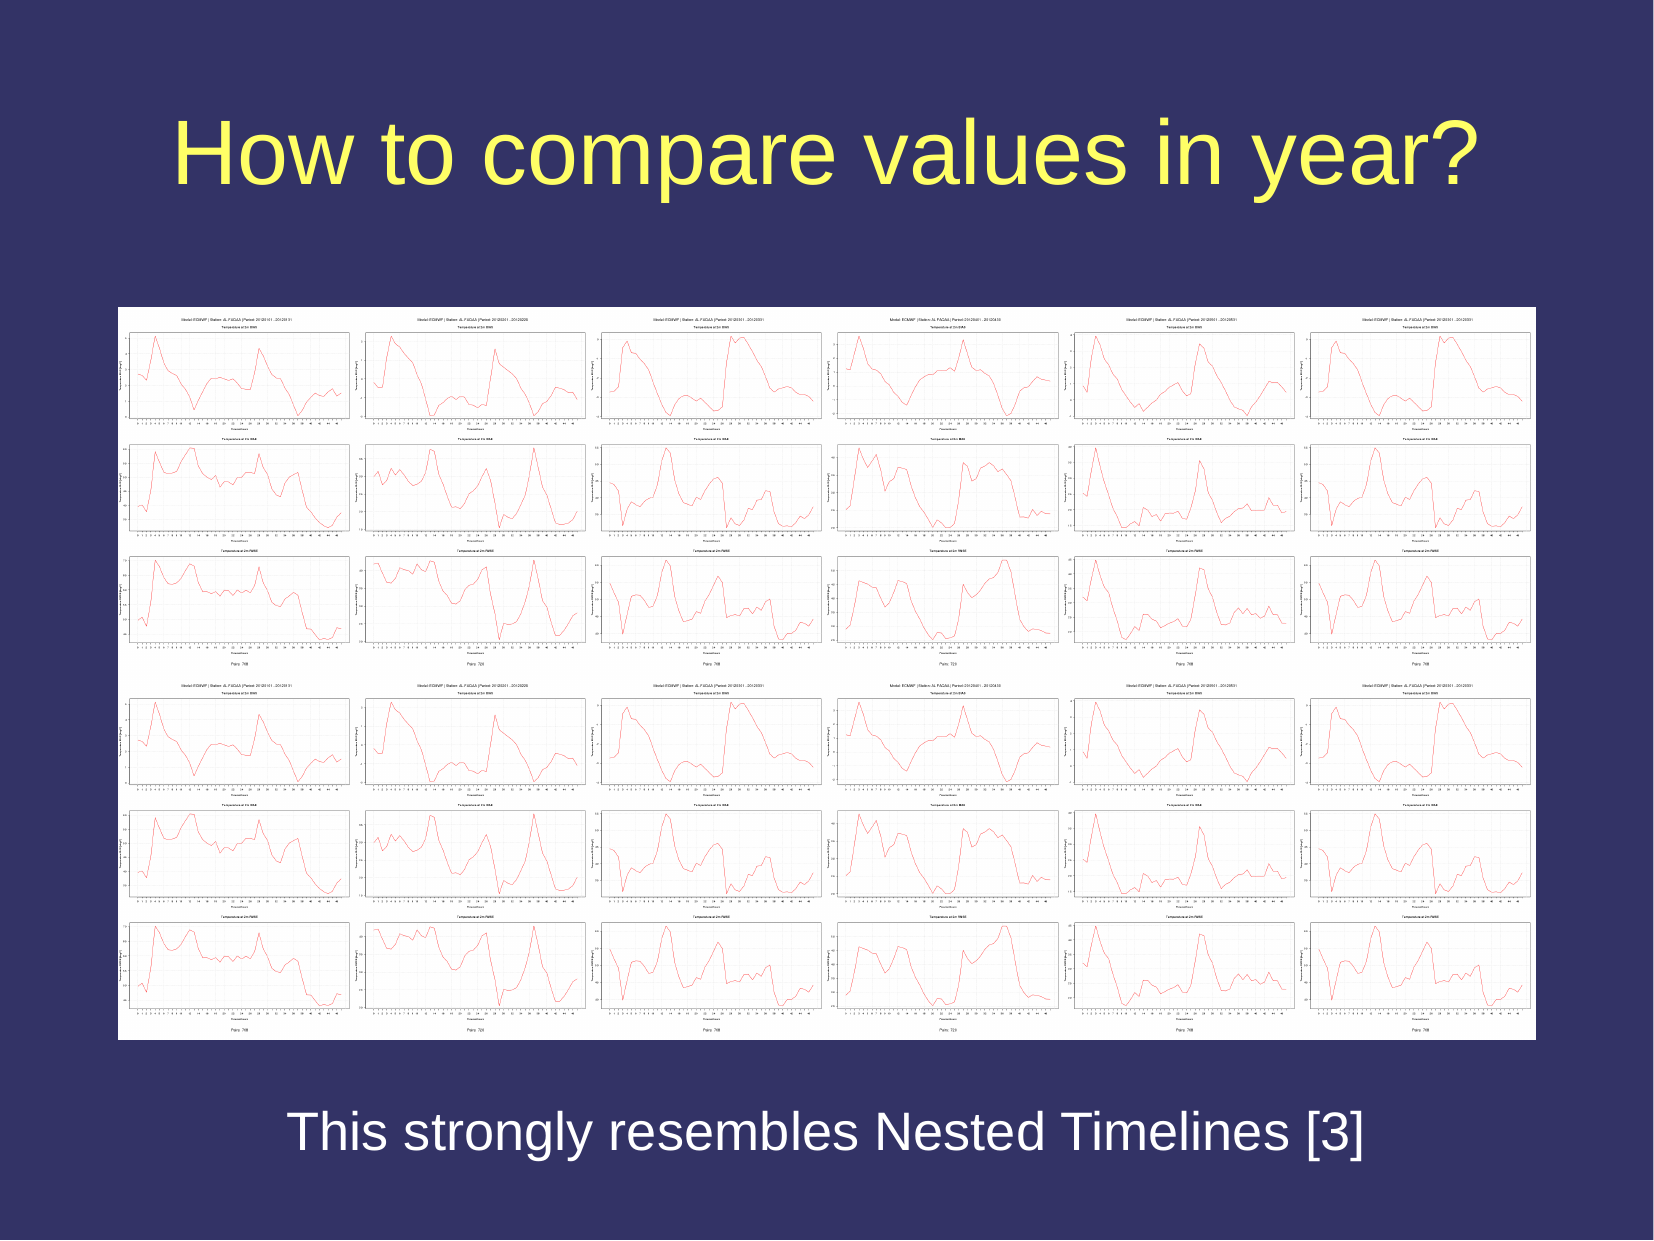

# How to compare values in year?
This strongly resembles Nested Timelines [3]